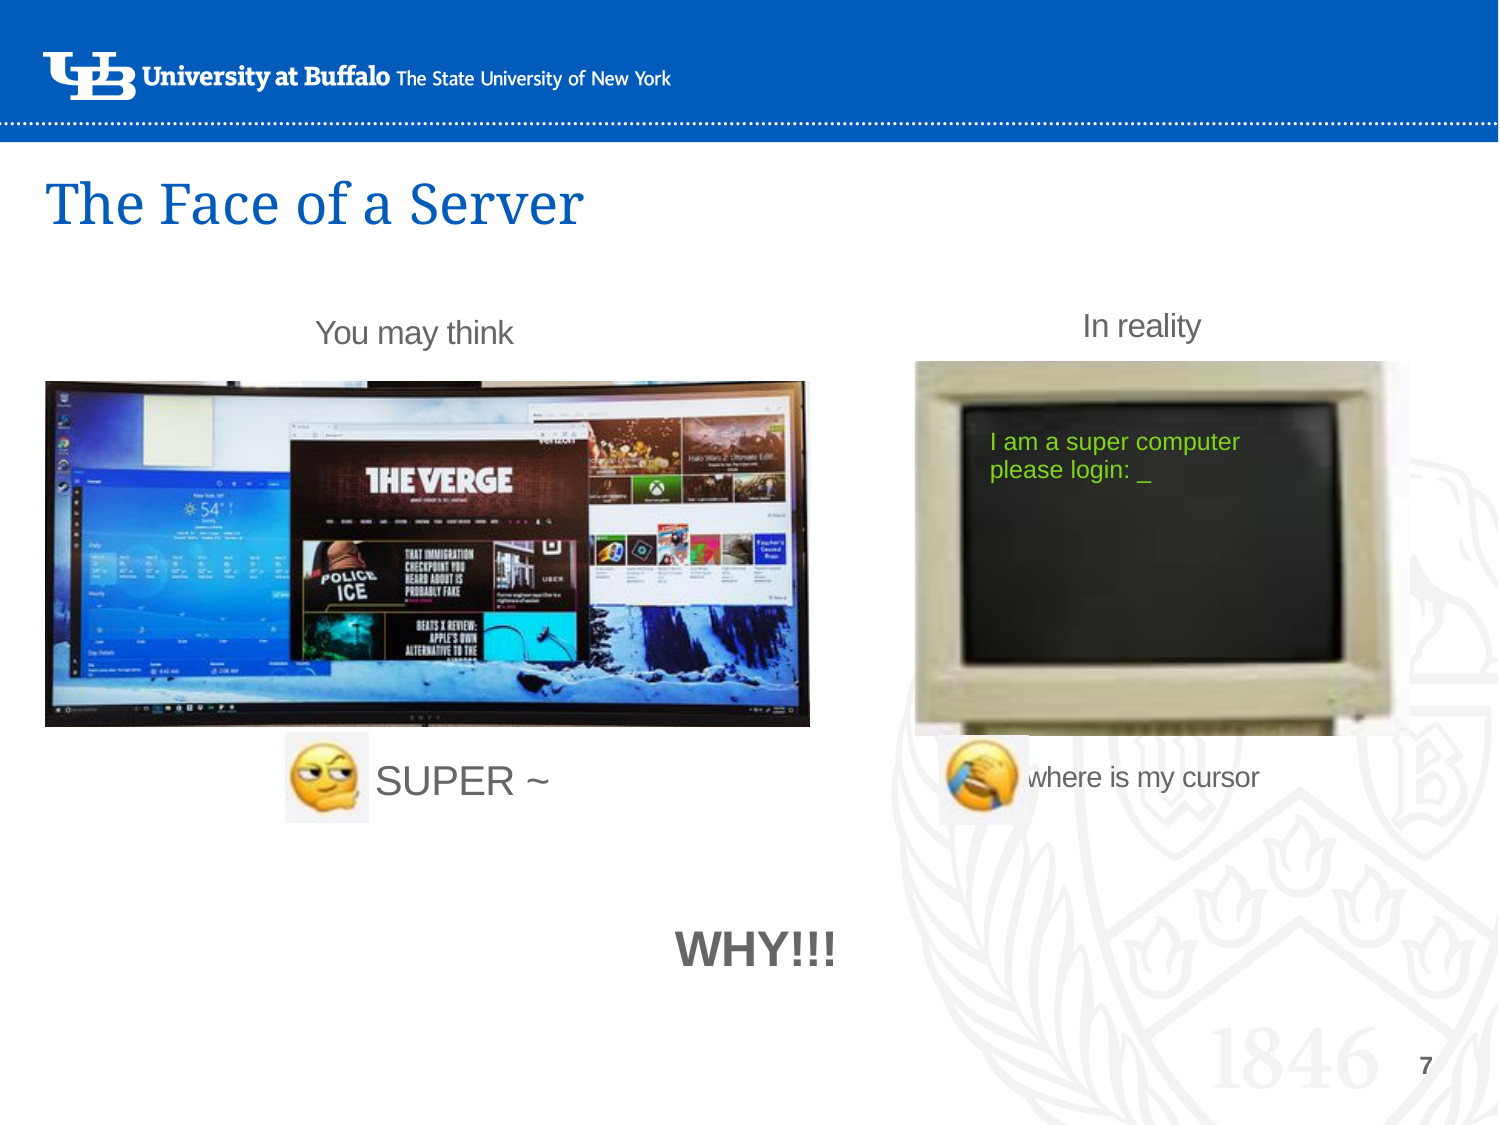

# The Face of a Server
In reality
You may think
I am a super computer please login: _
SUPER ~
where is my cursor
WHY!!!